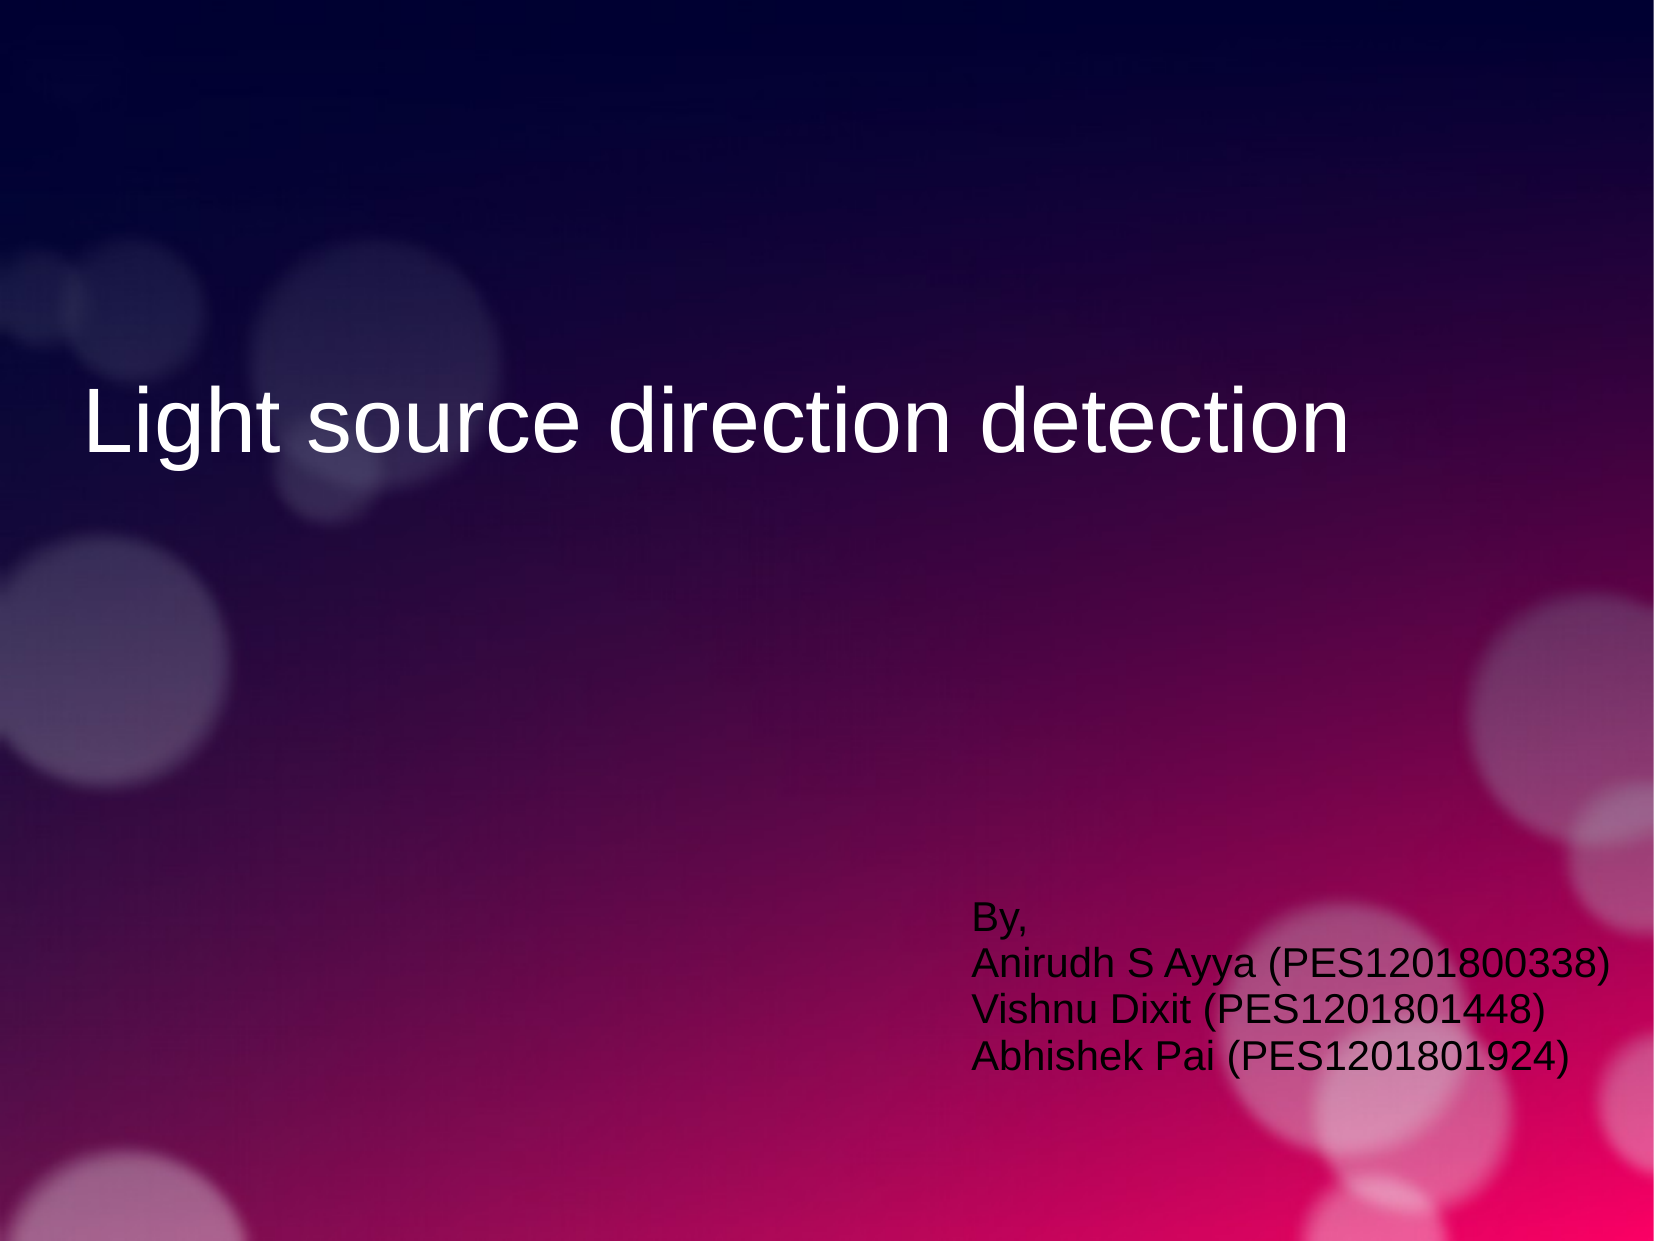

# Light source direction detection
By,
Anirudh S Ayya (PES1201800338)
Vishnu Dixit (PES1201801448)
Abhishek Pai (PES1201801924)